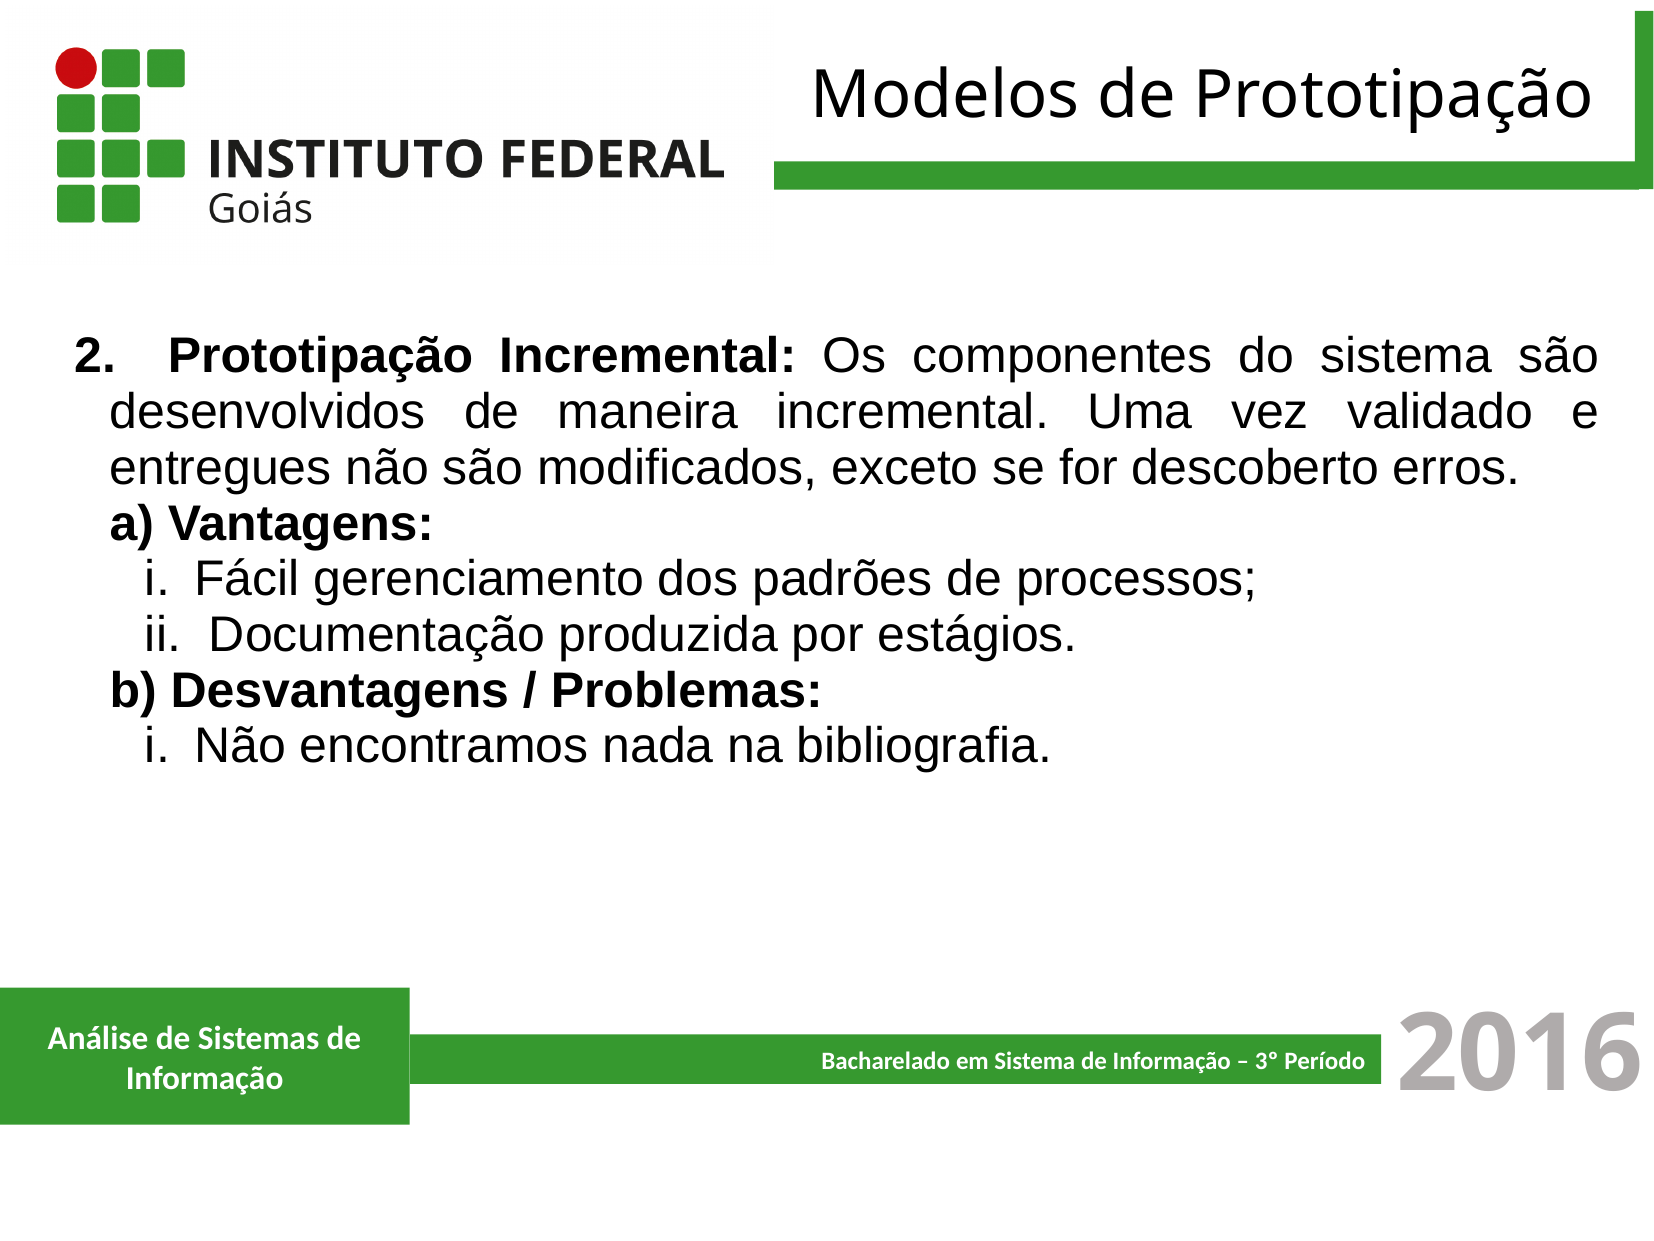

Modelos de Prototipação
 Prototipação Incremental: Os componentes do sistema são desenvolvidos de maneira incremental. Uma vez validado e entregues não são modificados, exceto se for descoberto erros.
 Vantagens:
 Fácil gerenciamento dos padrões de processos;
 Documentação produzida por estágios.
 Desvantagens / Problemas:
 Não encontramos nada na bibliografia.
2016
Análise de Sistemas de Informação
Bacharelado em Sistema de Informação – 3º Período